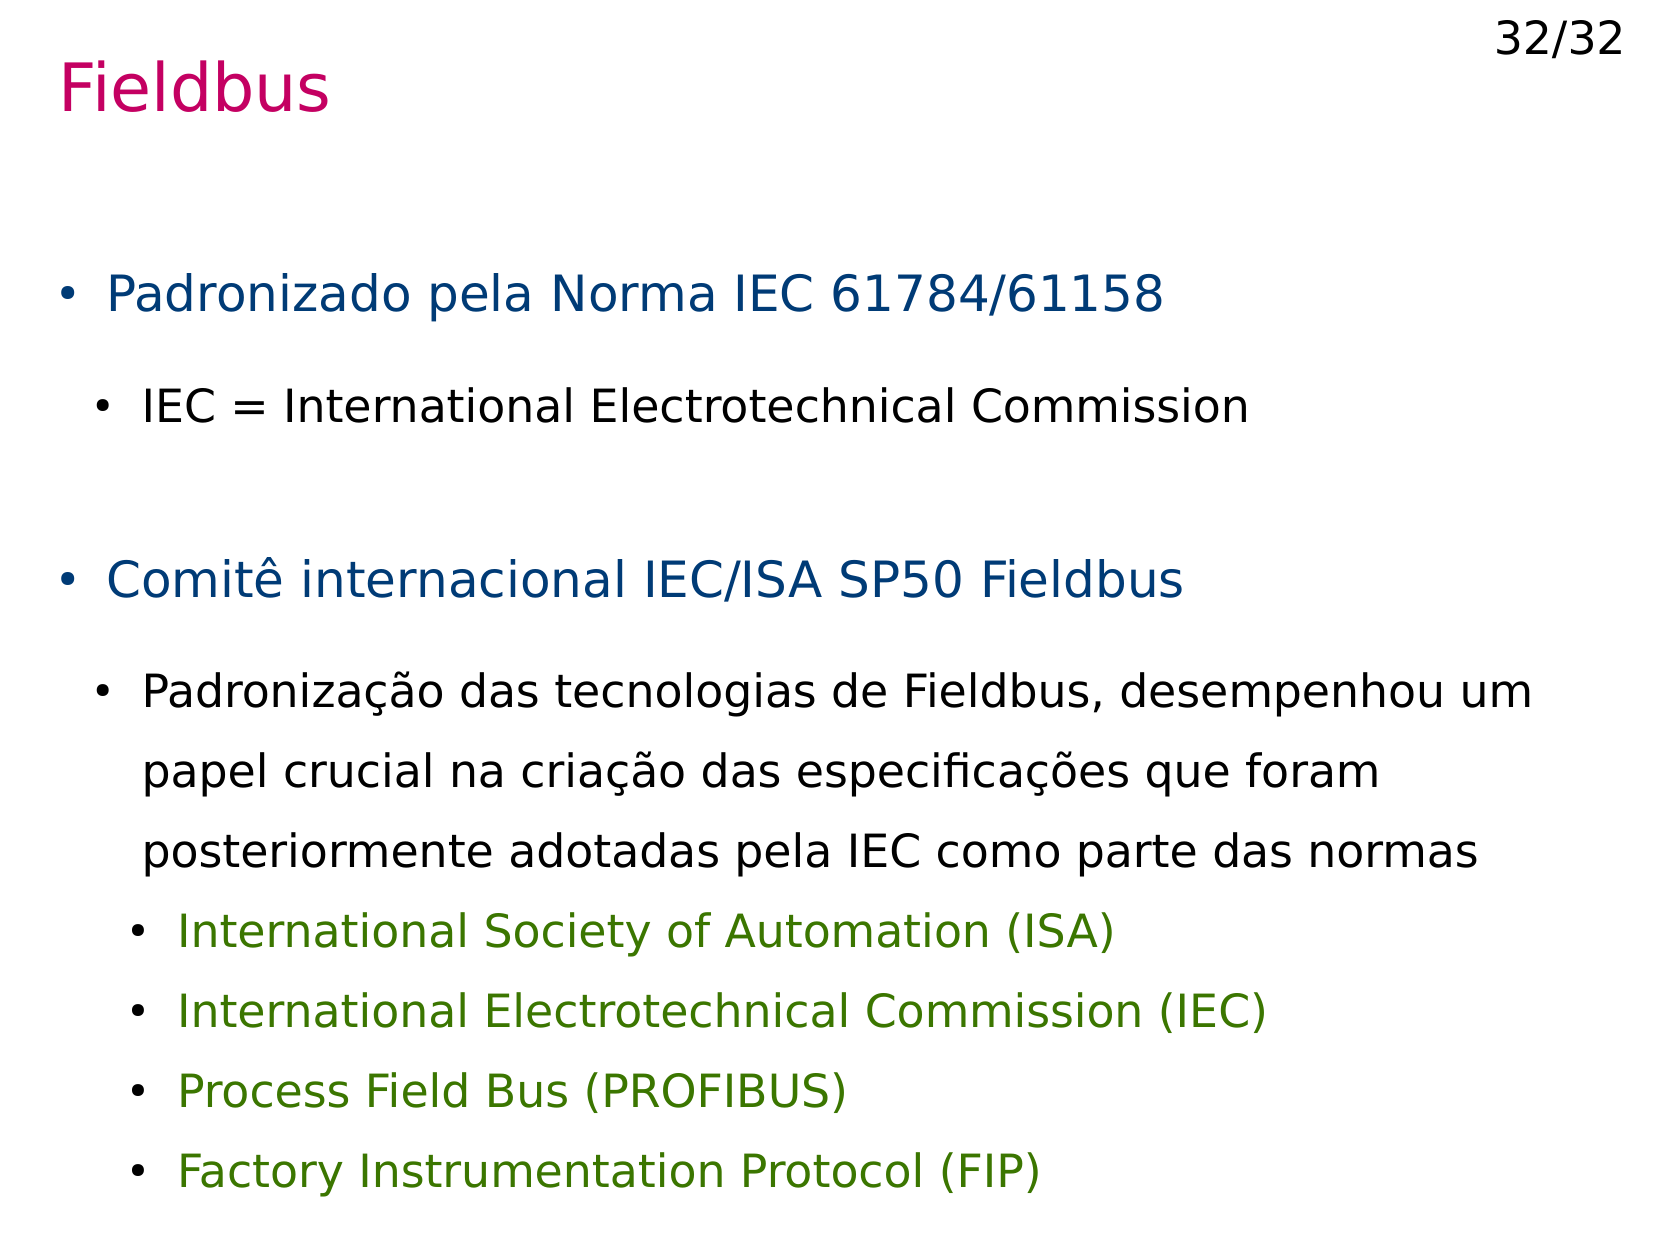

32
# Fieldbus
Padronizado pela Norma IEC 61784/61158
IEC = International Electrotechnical Commission
Comitê internacional IEC/ISA SP50 Fieldbus
Padronização das tecnologias de Fieldbus, desempenhou um papel crucial na criação das especificações que foram posteriormente adotadas pela IEC como parte das normas
International Society of Automation (ISA)
International Electrotechnical Commission (IEC)
Process Field Bus (PROFIBUS)
Factory Instrumentation Protocol (FIP)